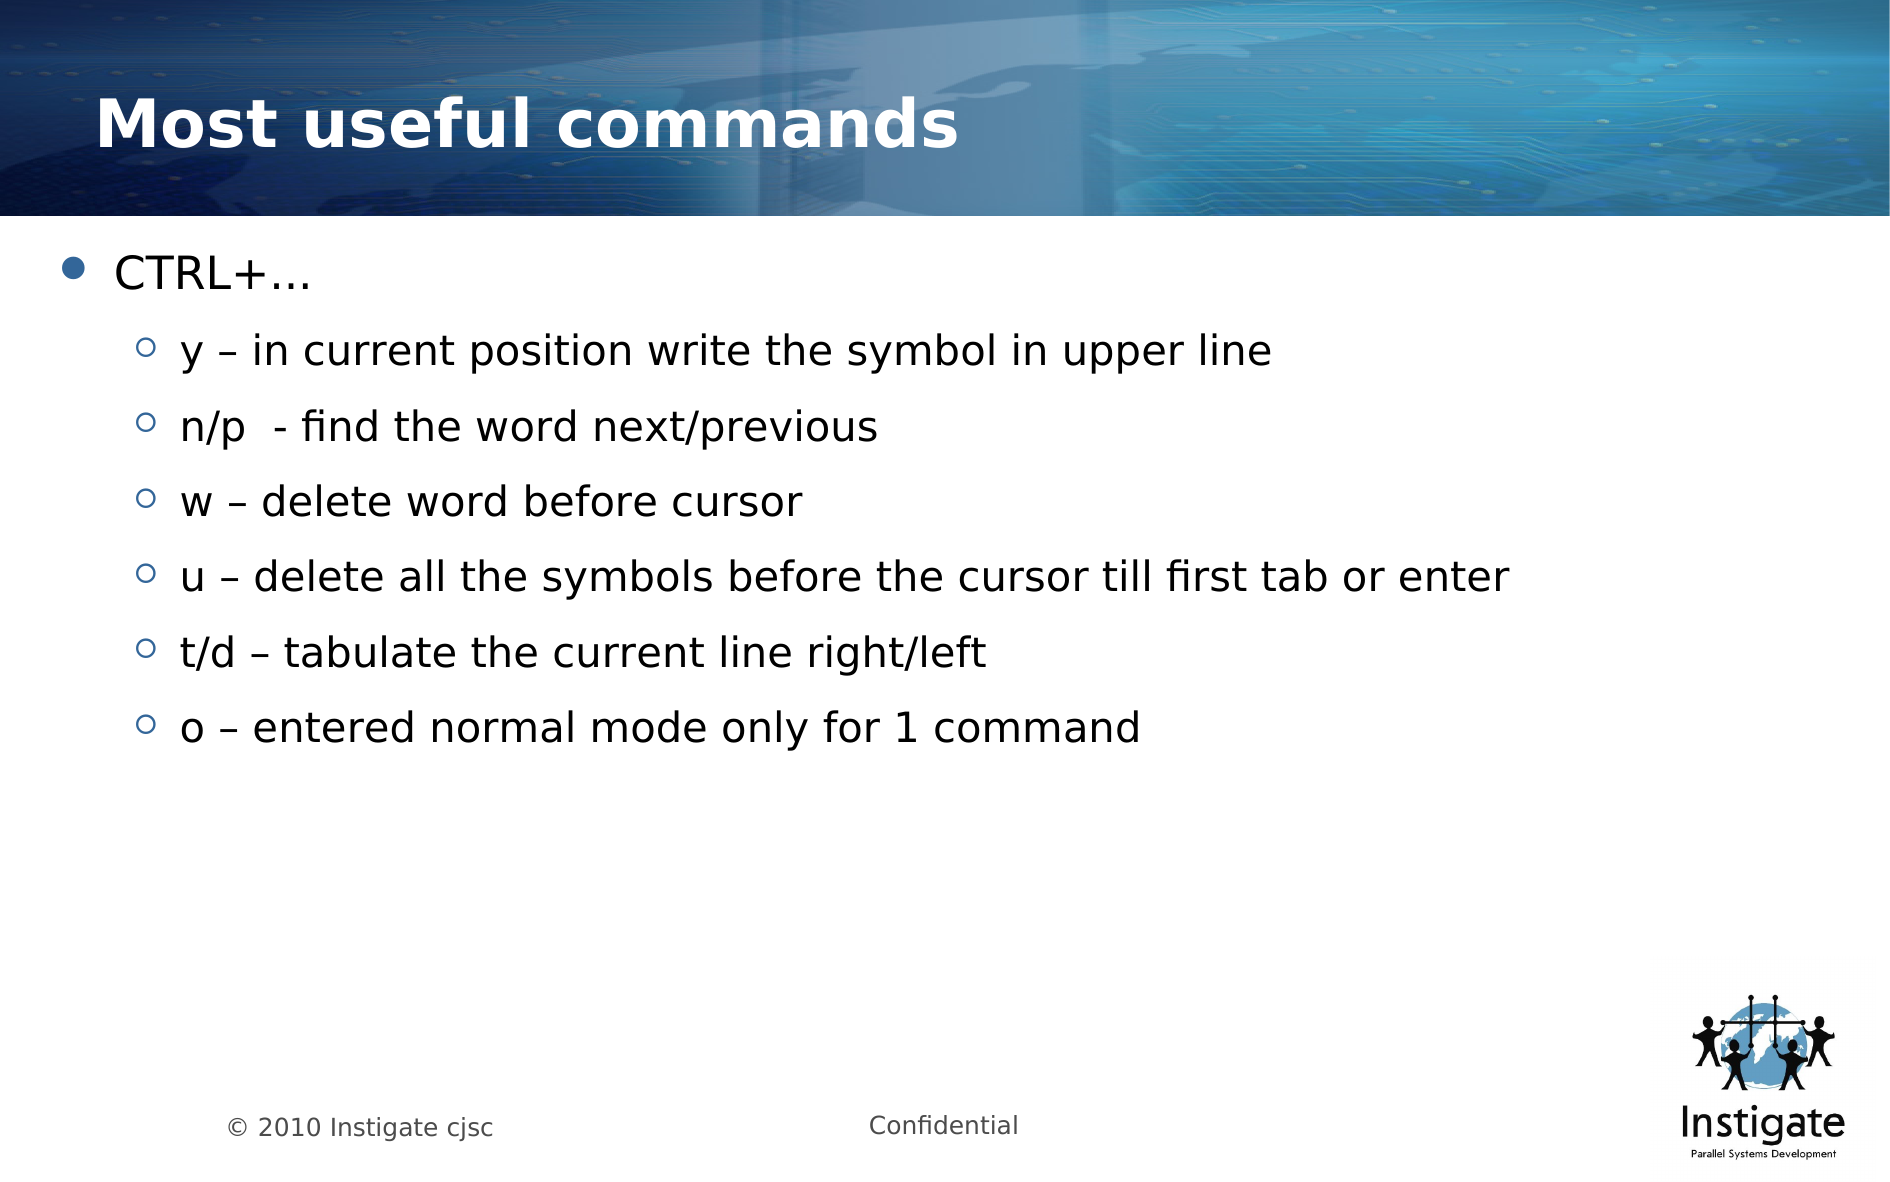

# Most useful commands
CTRL+...
y – in current position write the symbol in upper line
n/p - find the word next/previous
w – delete word before cursor
u – delete all the symbols before the cursor till first tab or enter
t/d – tabulate the current line right/left
o – entered normal mode only for 1 command